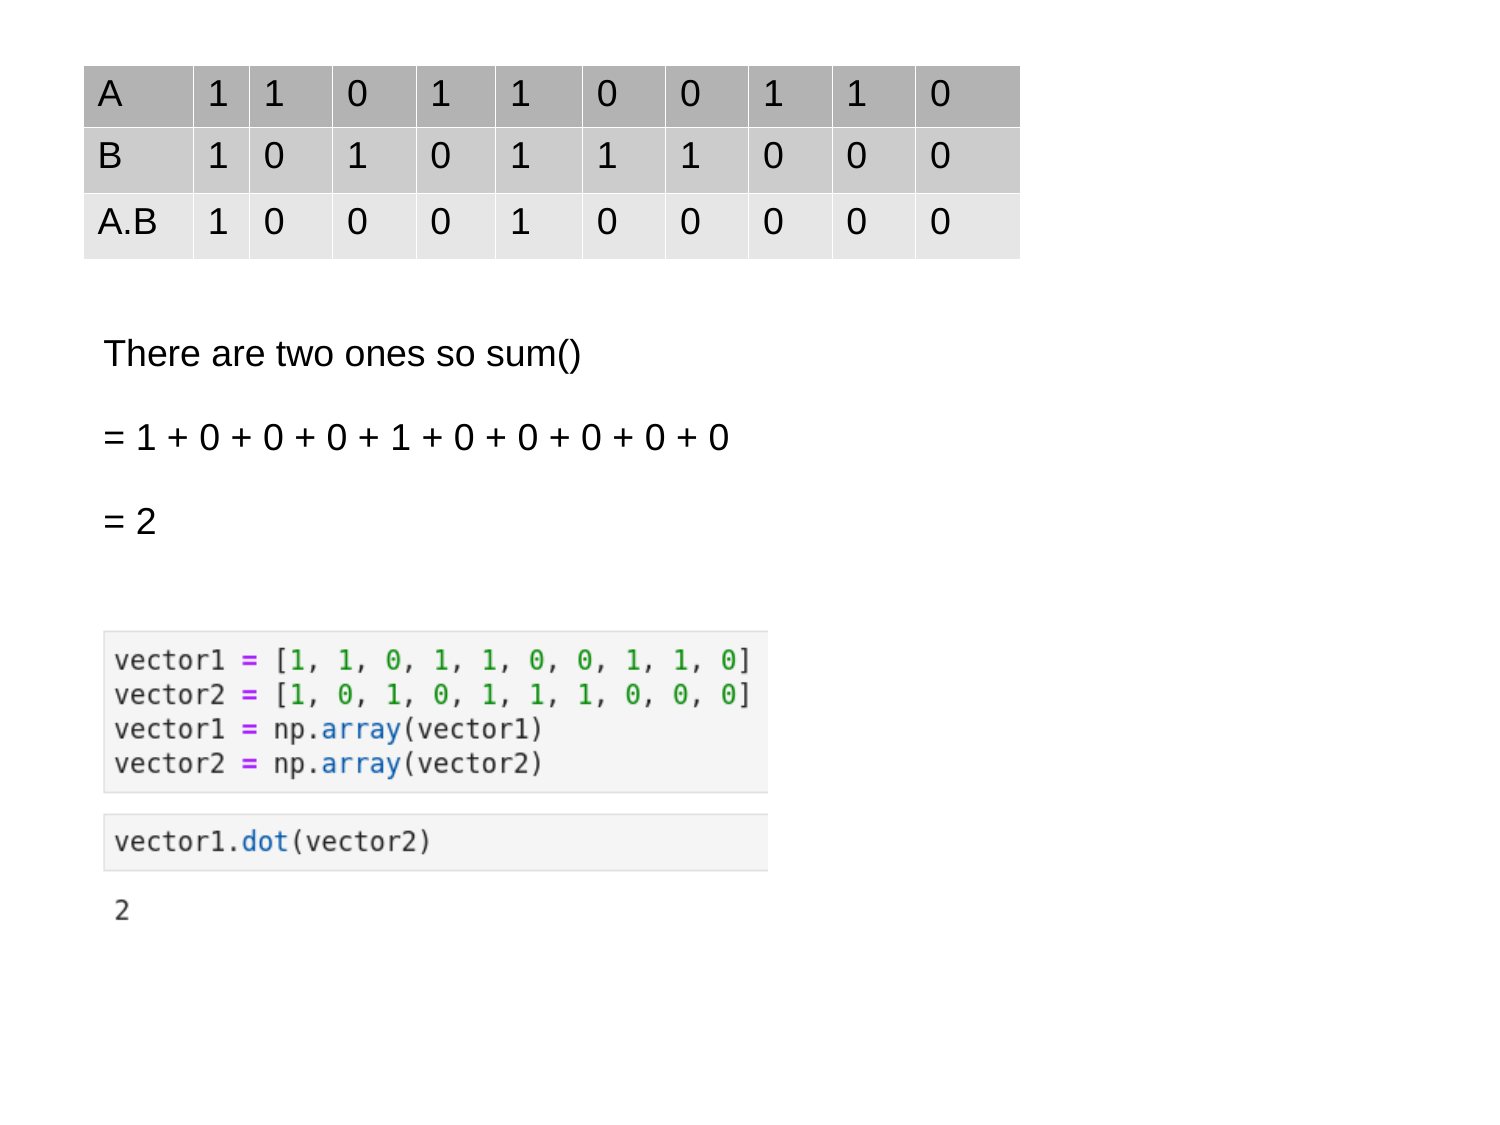

| A | 1 | 1 | 0 | 1 | 1 | 0 | 0 | 1 | 1 | 0 |
| --- | --- | --- | --- | --- | --- | --- | --- | --- | --- | --- |
| B | 1 | 0 | 1 | 0 | 1 | 1 | 1 | 0 | 0 | 0 |
| A.B | 1 | 0 | 0 | 0 | 1 | 0 | 0 | 0 | 0 | 0 |
There are two ones so sum()
= 1 + 0 + 0 + 0 + 1 + 0 + 0 + 0 + 0 + 0
= 2